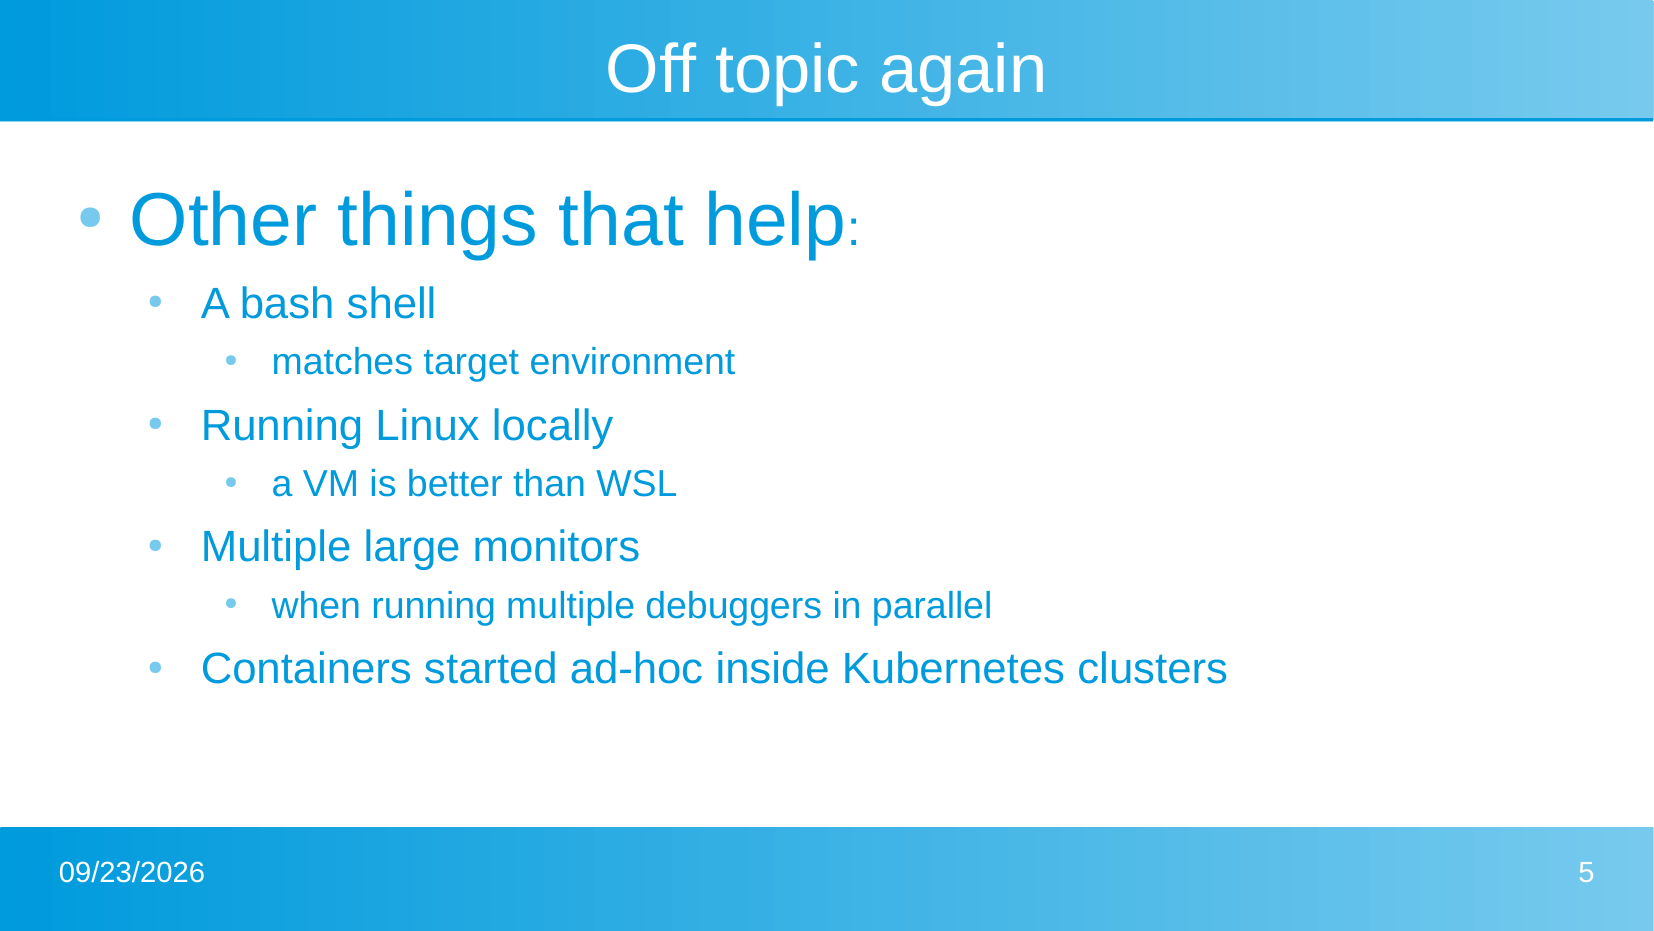

# Off topic again
Other things that help:
A bash shell
matches target environment
Running Linux locally
a VM is better than WSL
Multiple large monitors
when running multiple debuggers in parallel
Containers started ad-hoc inside Kubernetes clusters
5